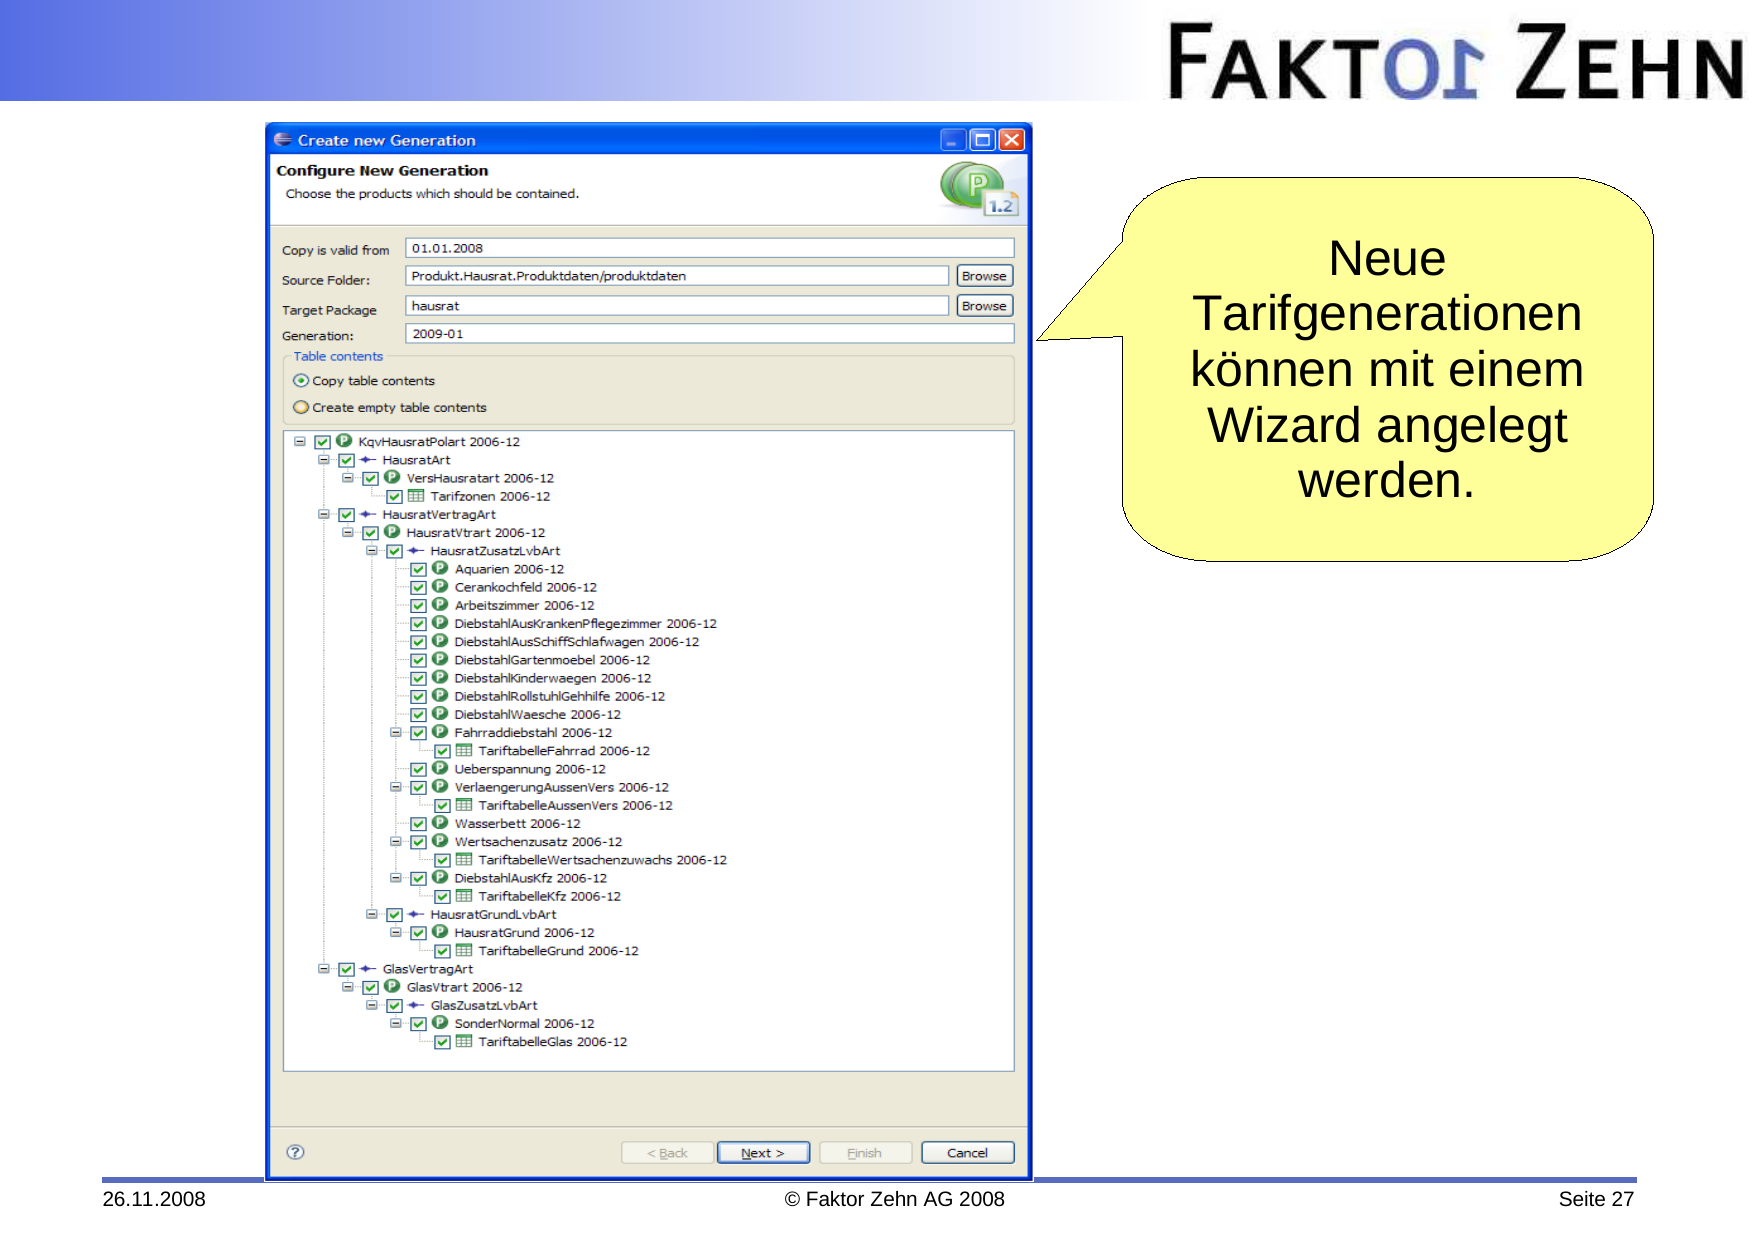

Neue Tarifgenerationen können mit einem Wizard angelegt werden.